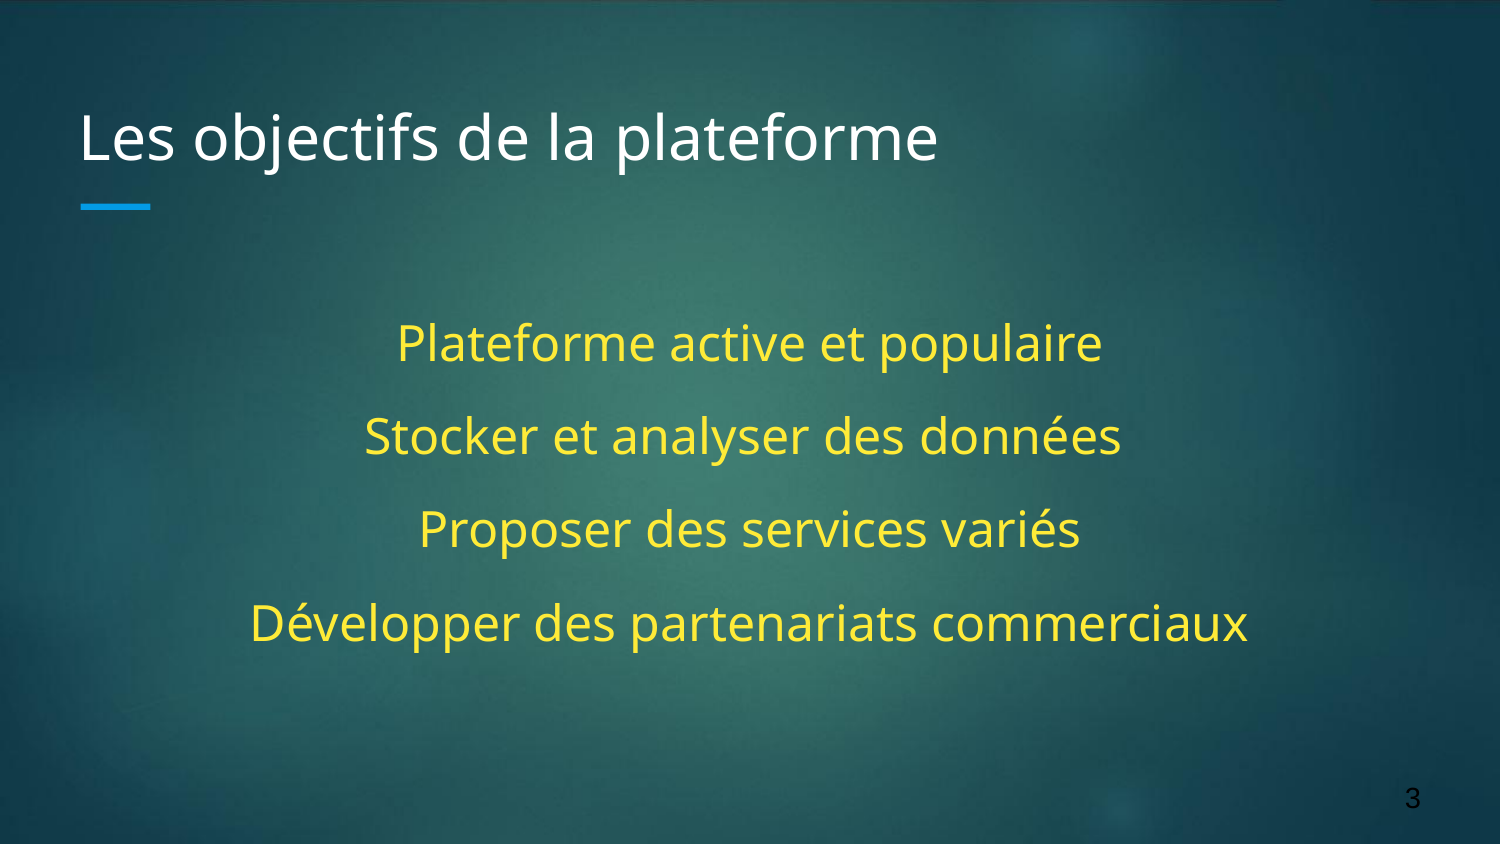

# Les objectifs de la plateforme
Plateforme active et populaire
Stocker et analyser des données
Proposer des services variés
Développer des partenariats commerciaux